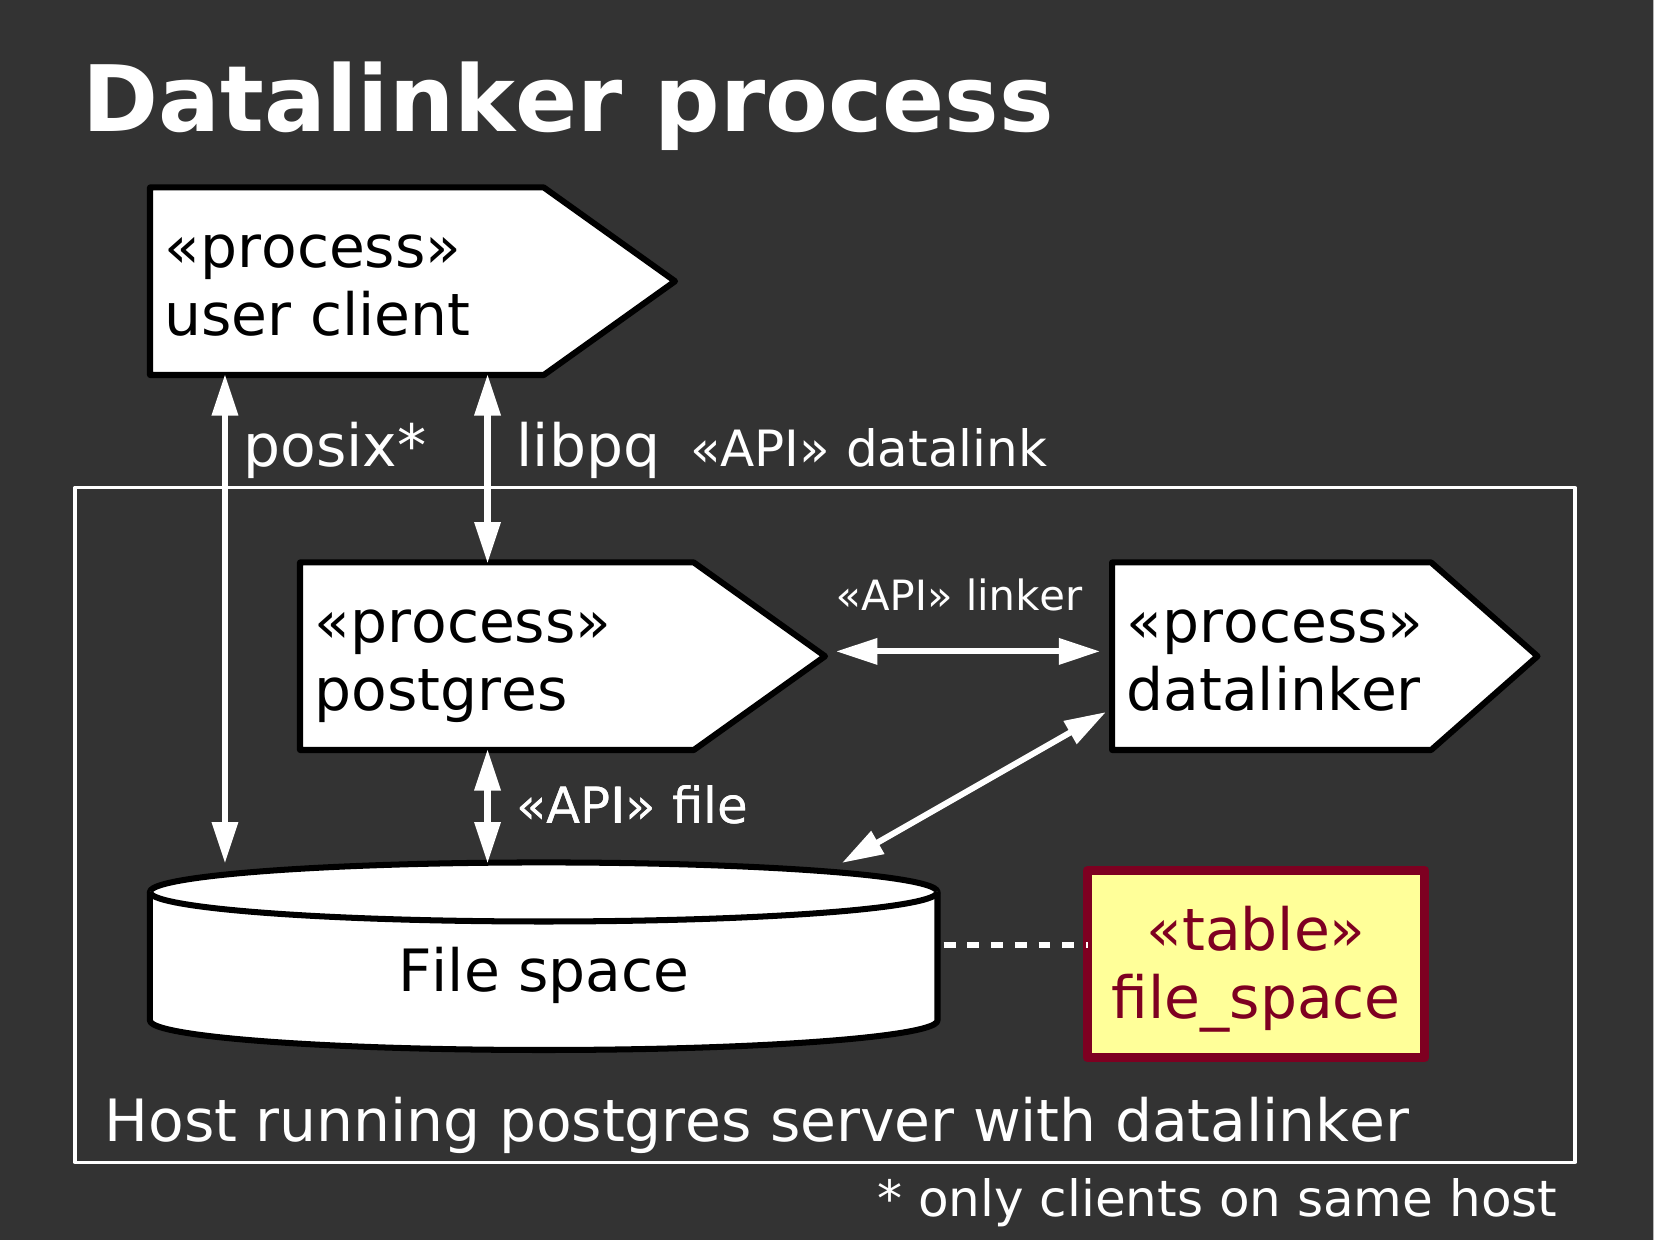

# Datalinker process
«process»
user client
posix*
libpq
«API» datalink
«process»
postgres
«process»
datalinker
«API» linker
«API» file
«API» file
File space
«table»
file_space
Host running postgres server with datalinker
* only clients on same host